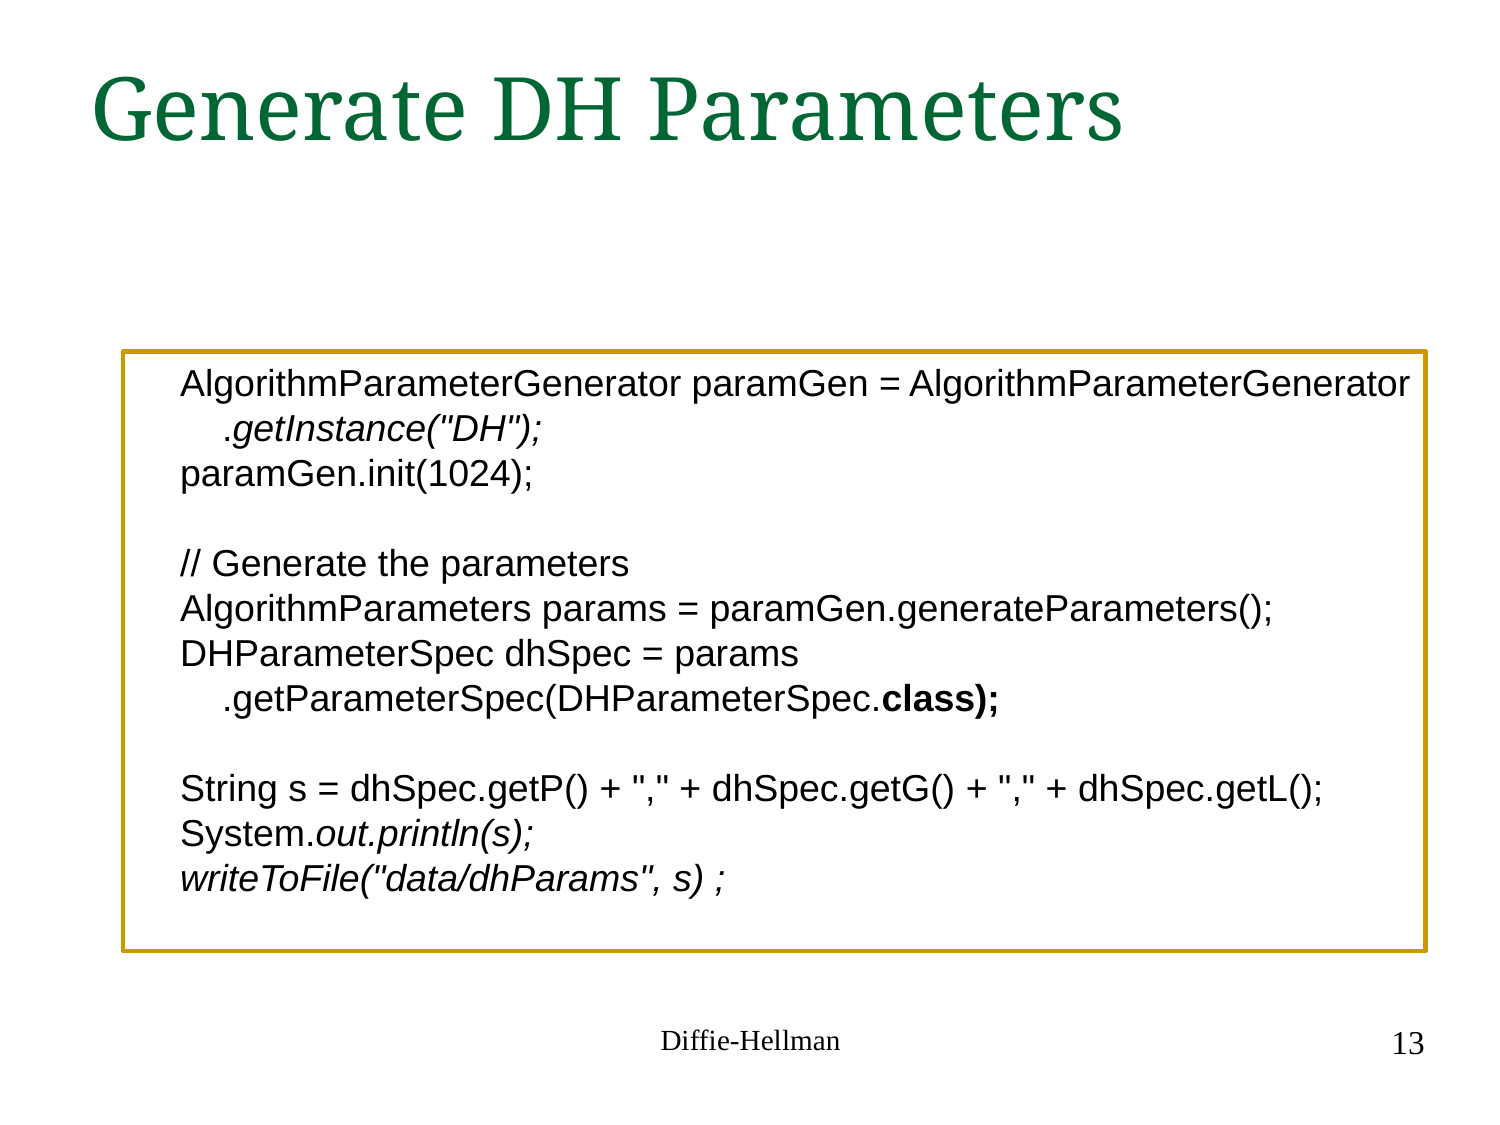

# Generate DH Parameters
 AlgorithmParameterGenerator paramGen = AlgorithmParameterGenerator
 .getInstance("DH");
 paramGen.init(1024);
 // Generate the parameters
 AlgorithmParameters params = paramGen.generateParameters();
 DHParameterSpec dhSpec = params
 .getParameterSpec(DHParameterSpec.class);
 String s = dhSpec.getP() + "," + dhSpec.getG() + "," + dhSpec.getL();
 System.out.println(s);
 writeToFile("data/dhParams", s) ;
Diffie-Hellman
13